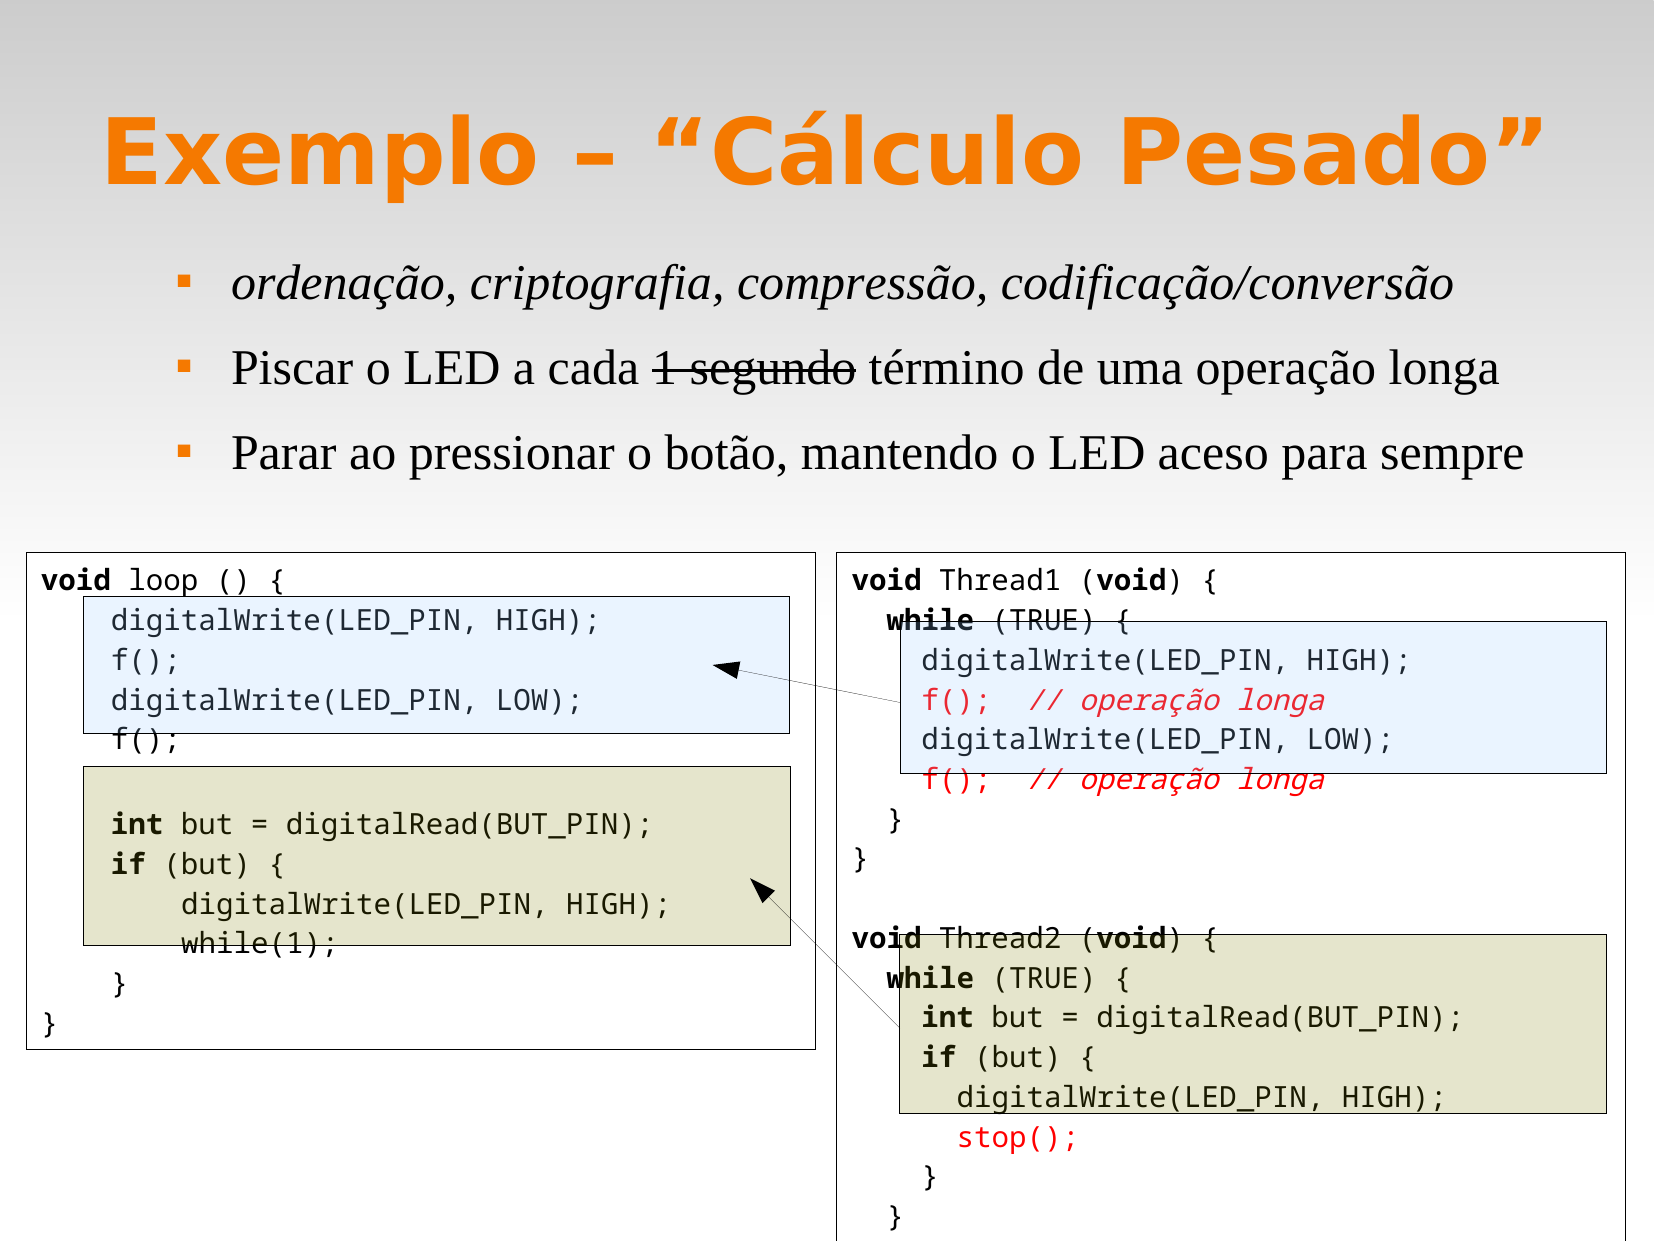

# Exemplo – “Cálculo Pesado”
ordenação, criptografia, compressão, codificação/conversão
Piscar o LED a cada 1 segundo término de uma operação longa
Parar ao pressionar o botão, mantendo o LED aceso para sempre
void loop () {
 digitalWrite(LED_PIN, HIGH);
 f();
 digitalWrite(LED_PIN, LOW);
 f();
 int but = digitalRead(BUT_PIN);
 if (but) {
 digitalWrite(LED_PIN, HIGH);
 while(1);
 }
}
void Thread1 (void) {
 while (TRUE) {
 digitalWrite(LED_PIN, HIGH);
 f(); // operação longa
 digitalWrite(LED_PIN, LOW);
 f(); // operação longa
 }
}
void Thread2 (void) {
 while (TRUE) {
 int but = digitalRead(BUT_PIN);
 if (but) {
 digitalWrite(LED_PIN, HIGH);
 stop();
 }
 }
}